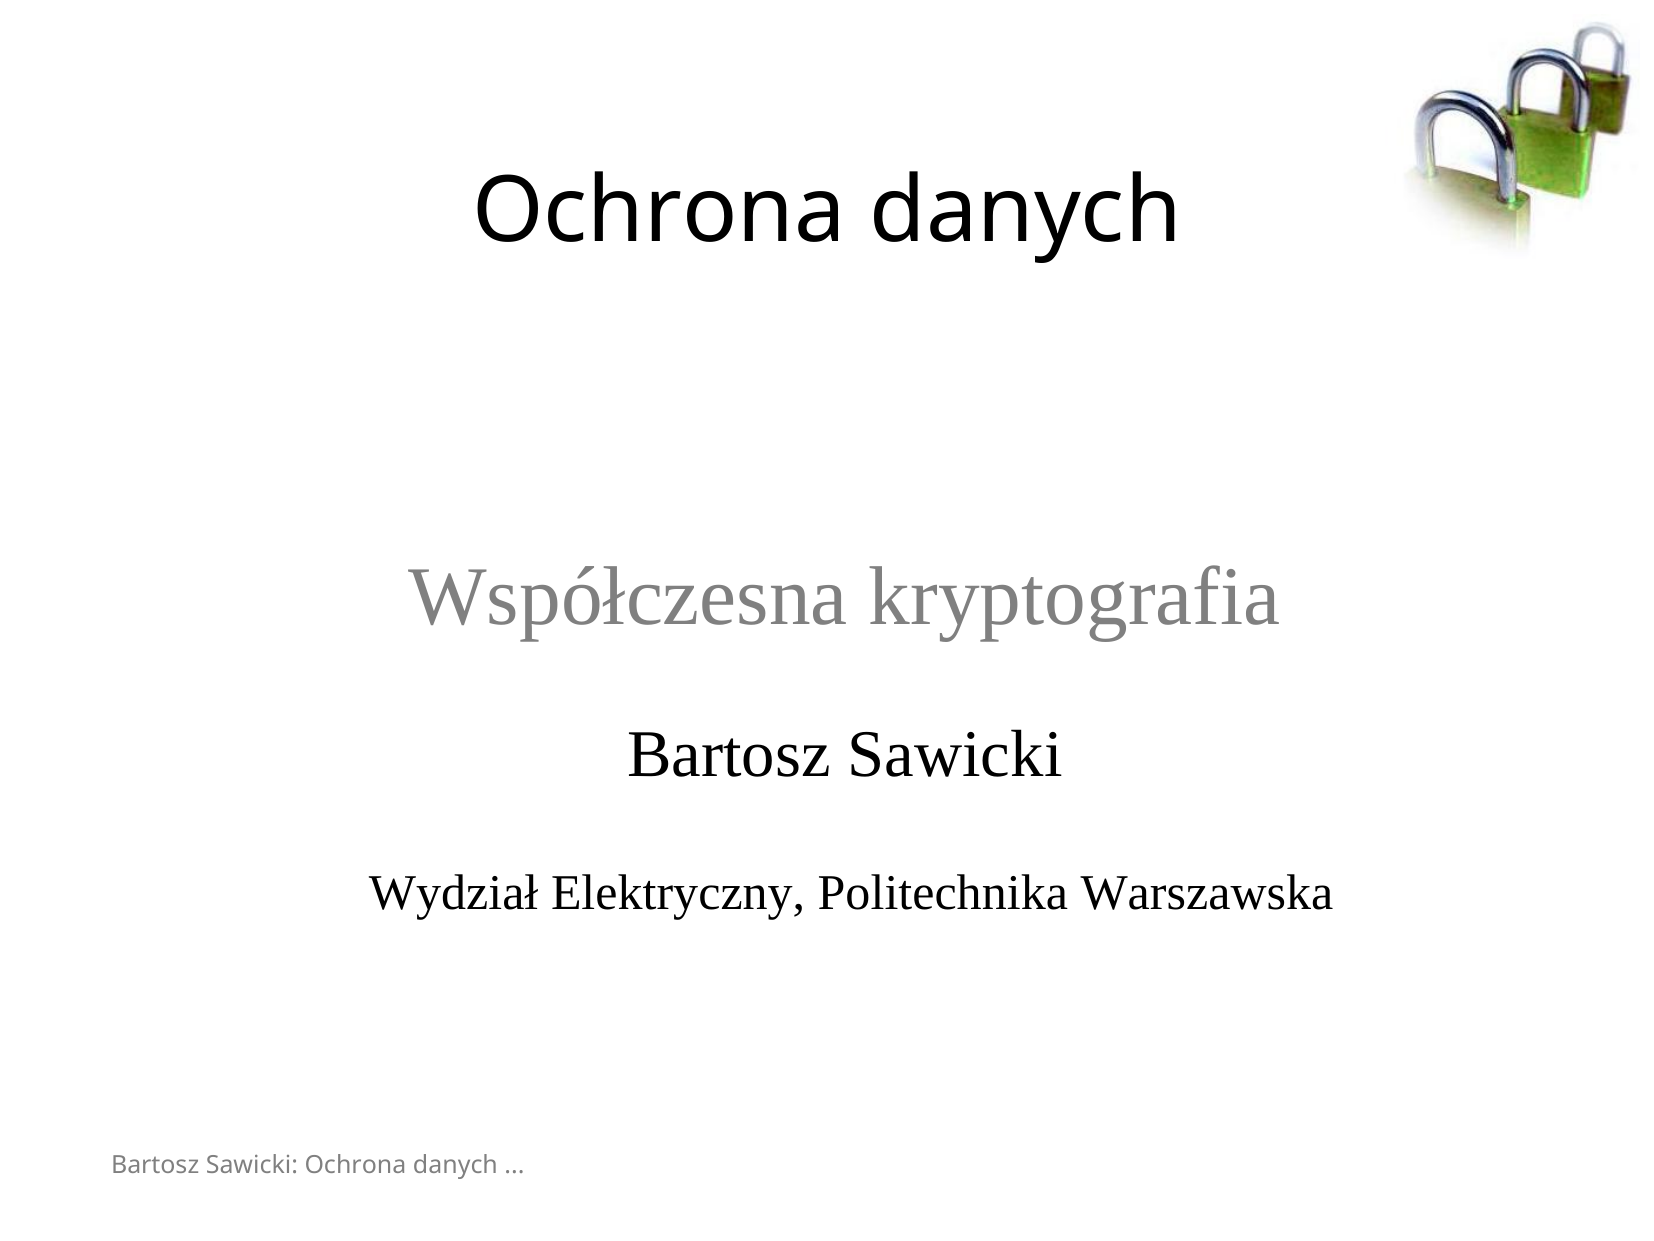

# Ochrona danych
Współczesna kryptografia
Bartosz Sawicki
 Wydział Elektryczny, Politechnika Warszawska